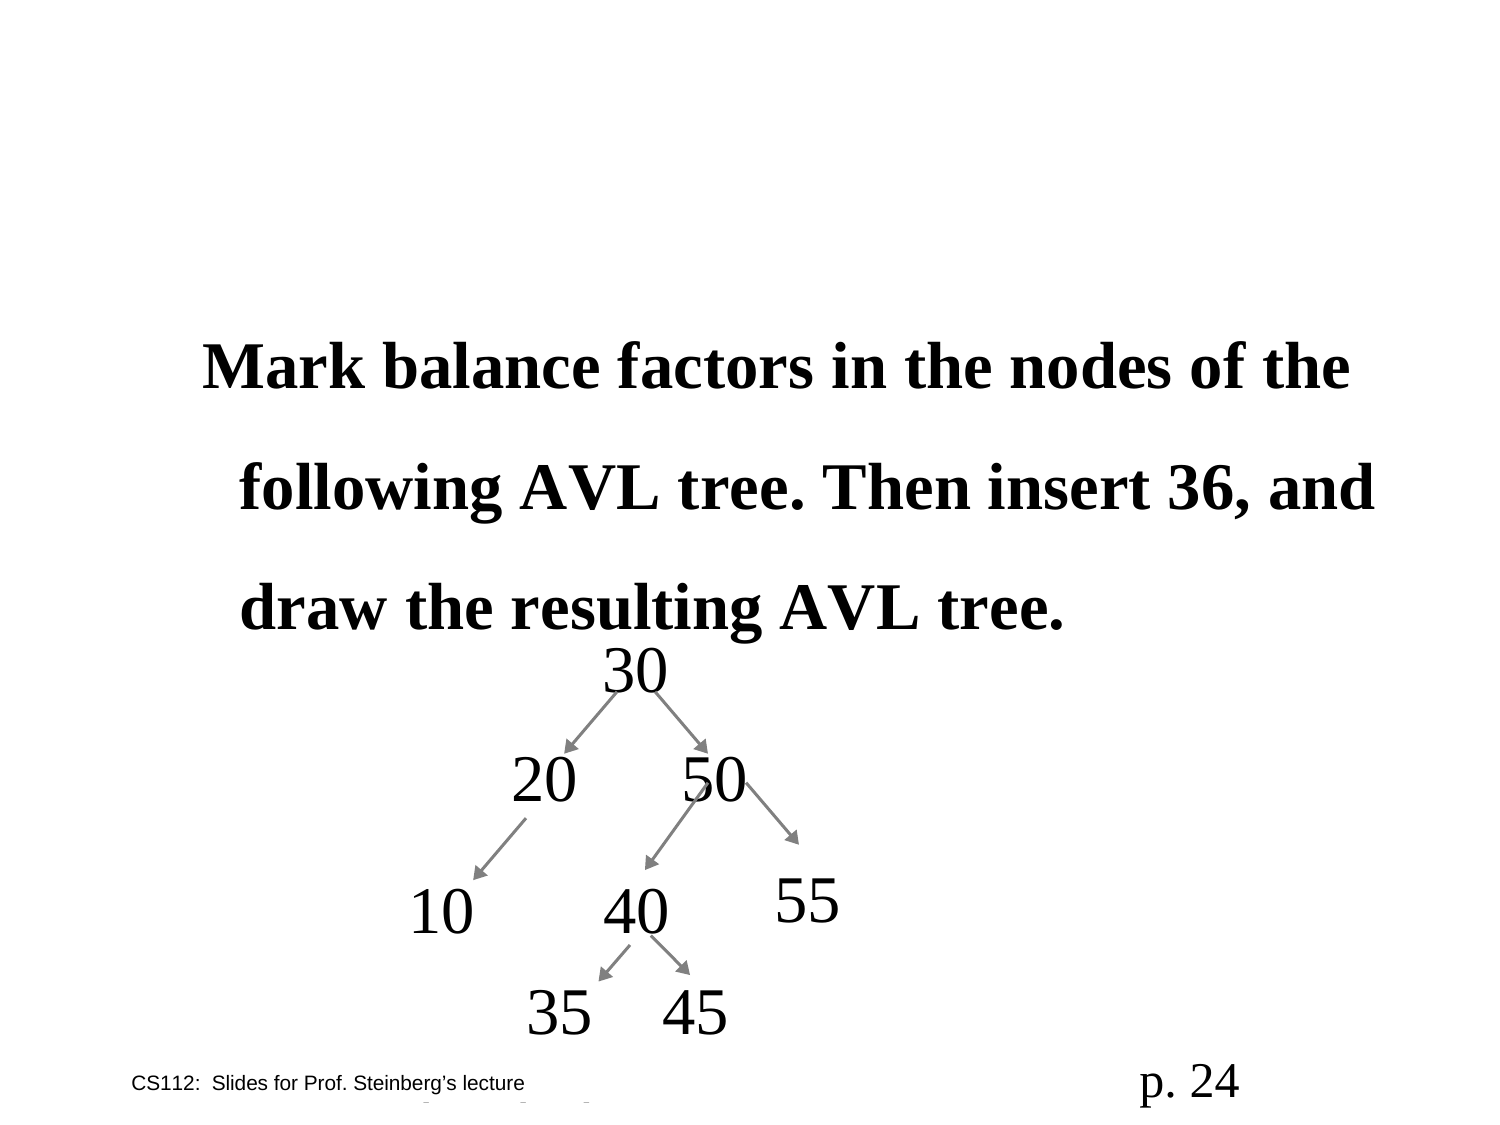

#
Mark balance factors in the nodes of the following AVL tree. Then insert 36, and draw the resulting AVL tree.
30
20
50
55
10
40
35
45